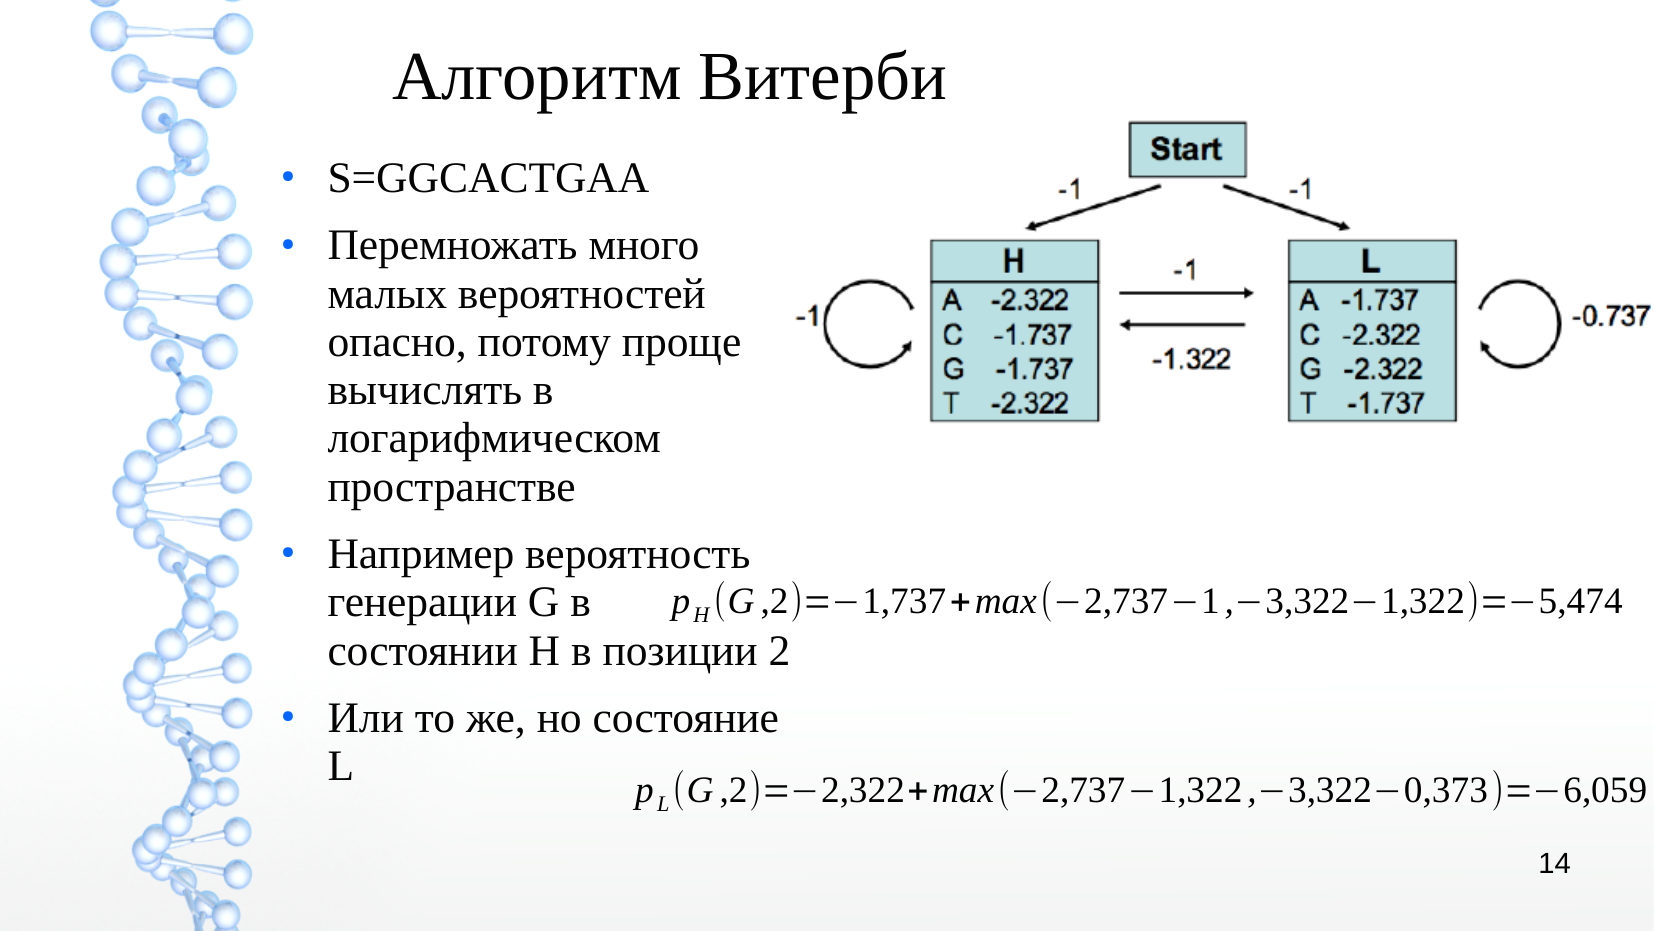

# Алгоритм Витерби
S=GGCACTGAA
Перемножать много малых вероятностей опасно, потому проще вычислять в логарифмическом пространстве
Например вероятность генерации G в состоянии H в позиции 2
Или то же, но состояние L
14